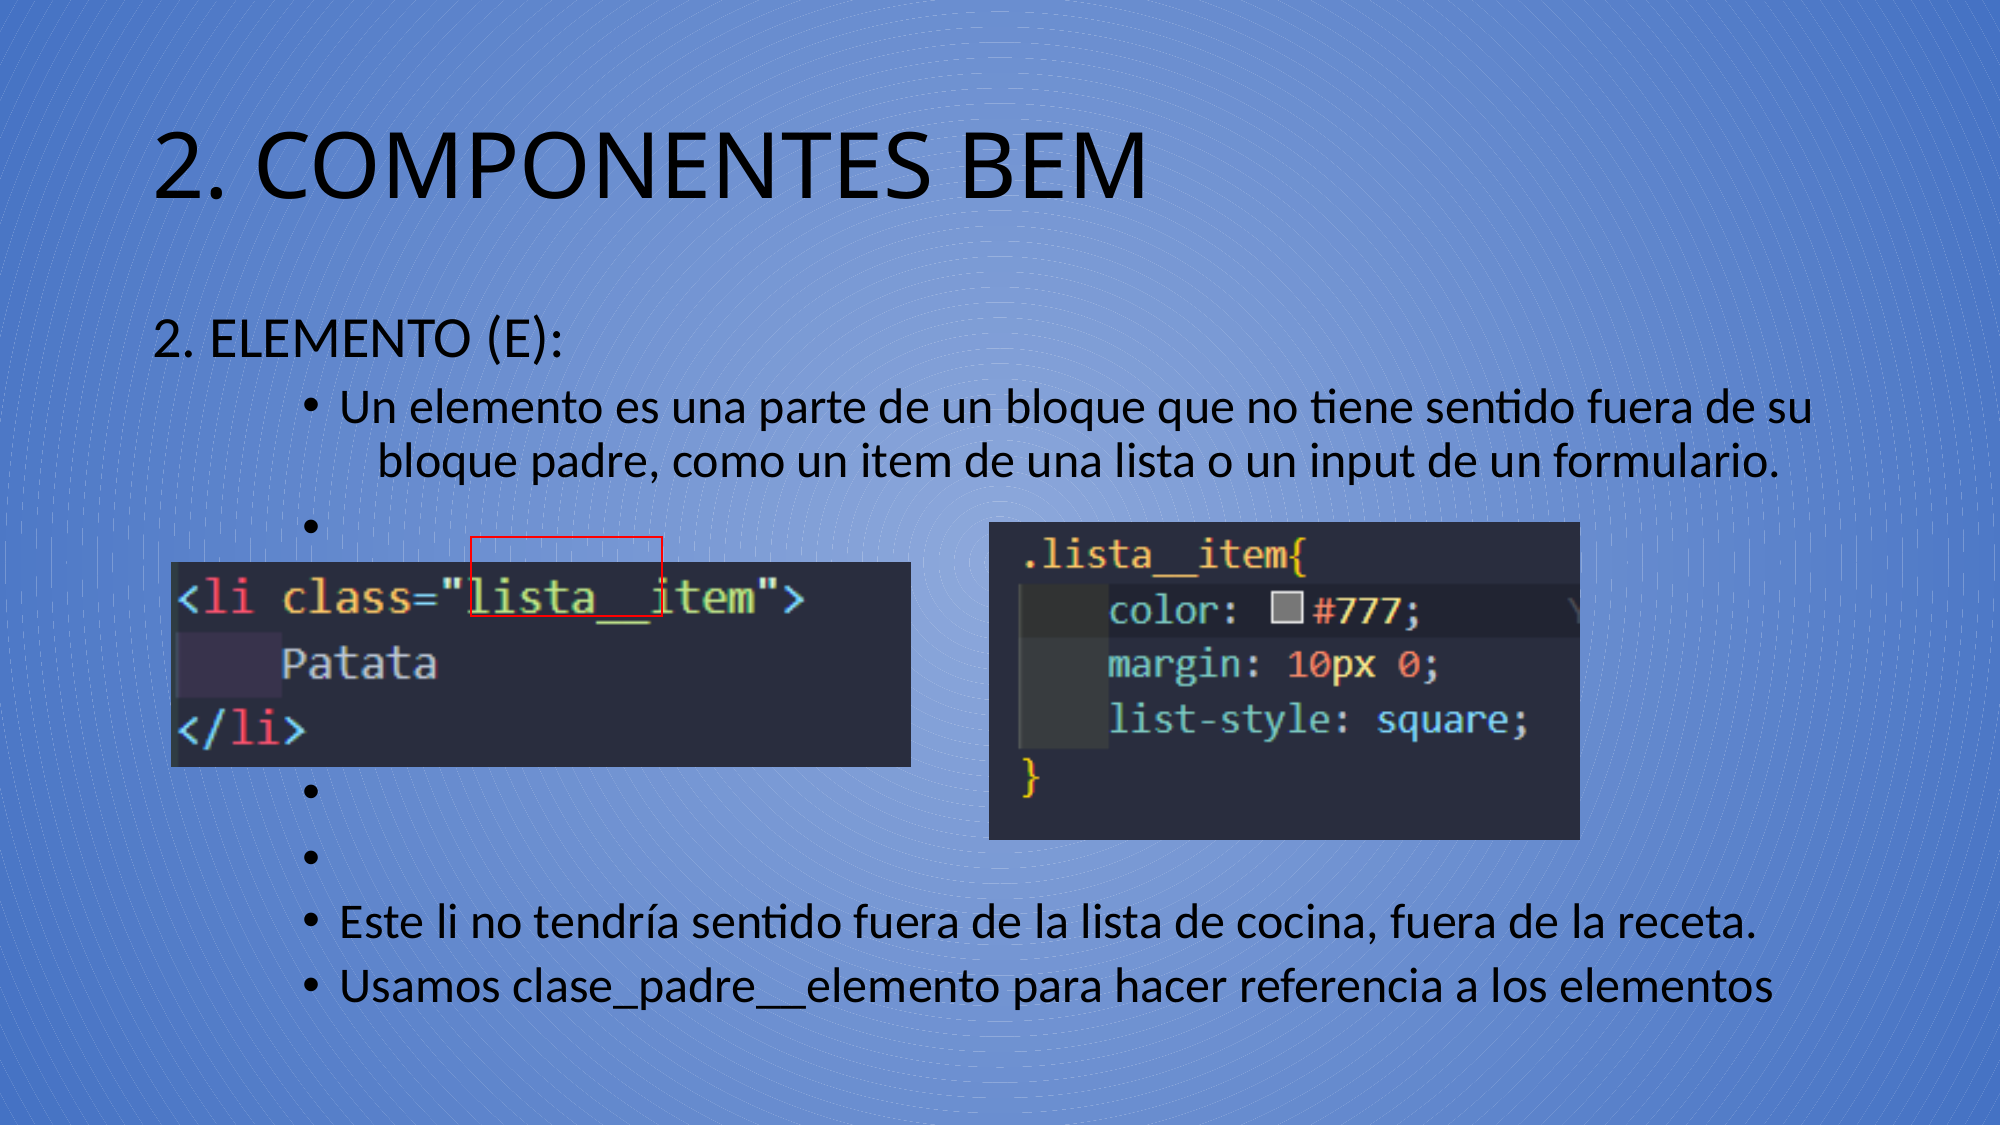

# 2. COMPONENTES BEM
2. ELEMENTO (E):
Un elemento es una parte de un bloque que no tiene sentido fuera de su bloque padre, como un item de una lista o un input de un formulario.
Este li no tendría sentido fuera de la lista de cocina, fuera de la receta.
Usamos clase_padre__elemento para hacer referencia a los elementos